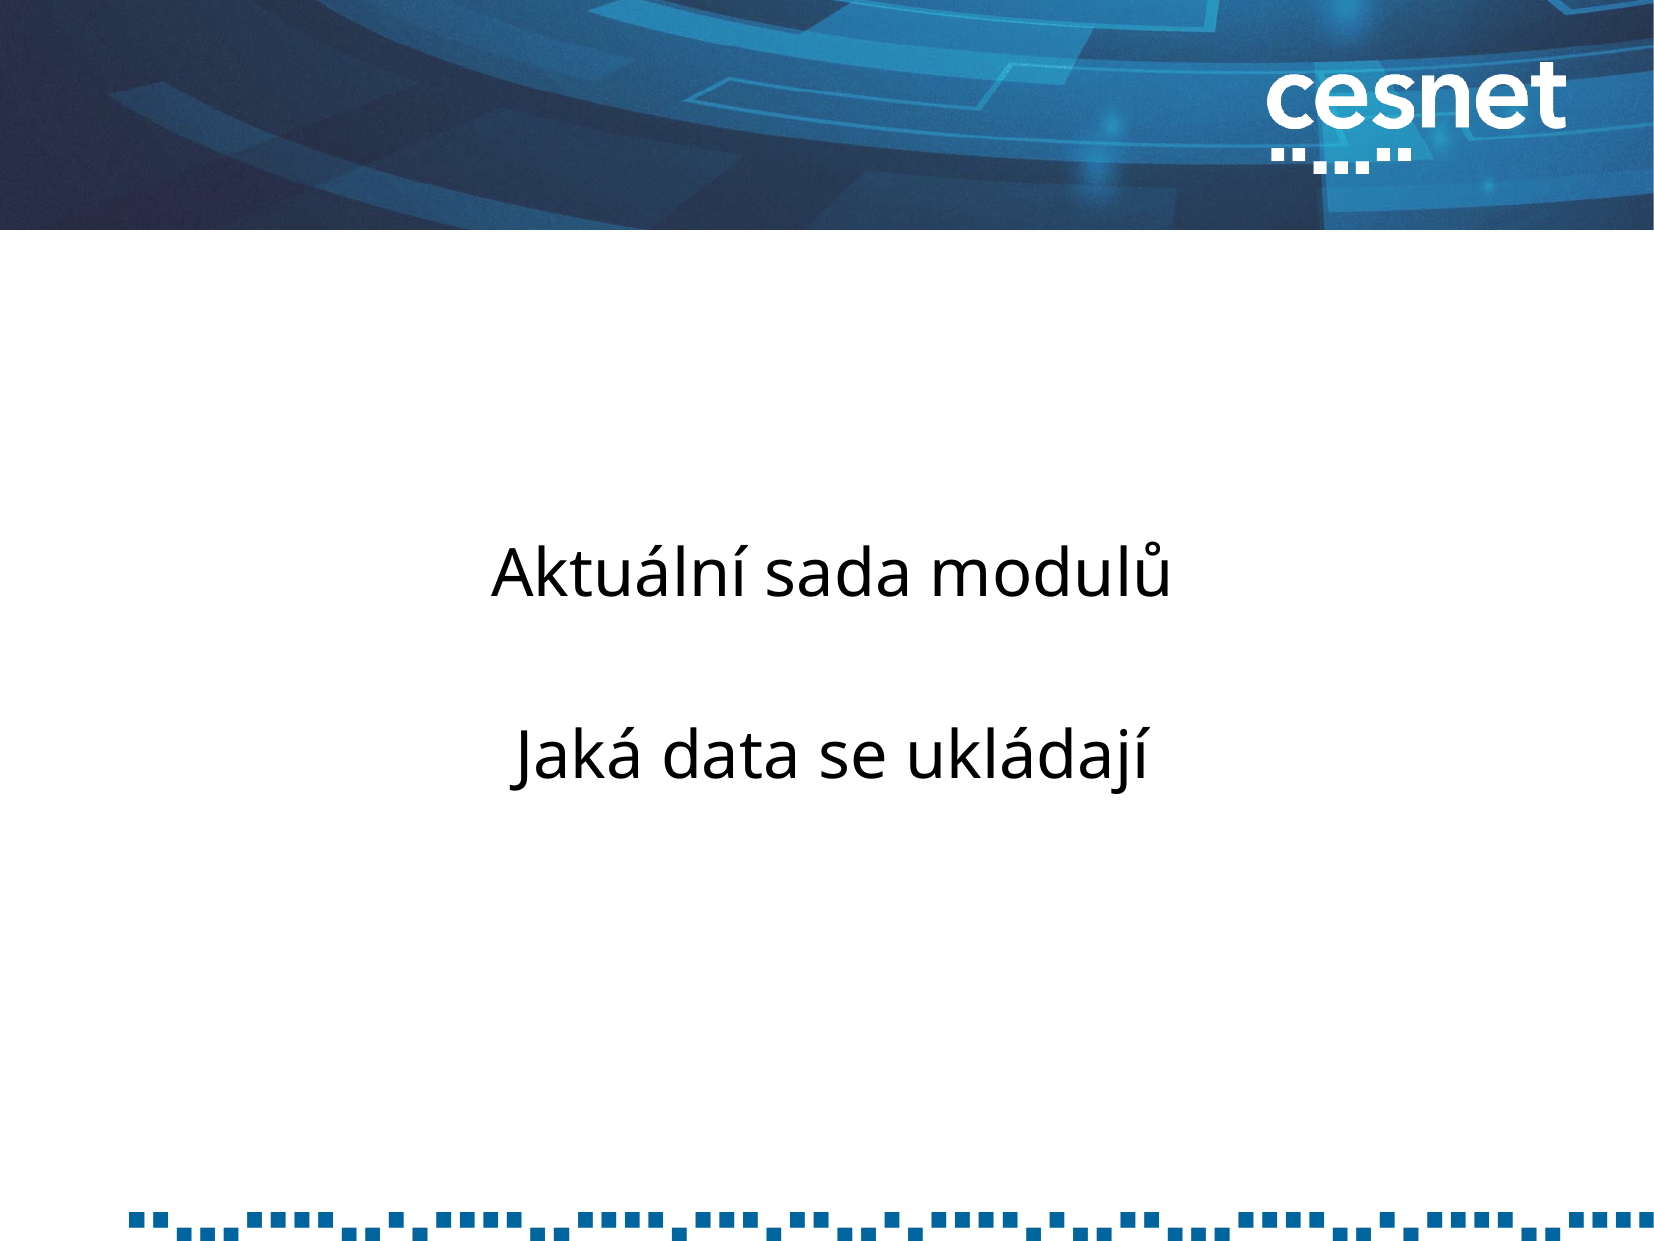

# Aktuální sada modulů
Jaká data se ukládají